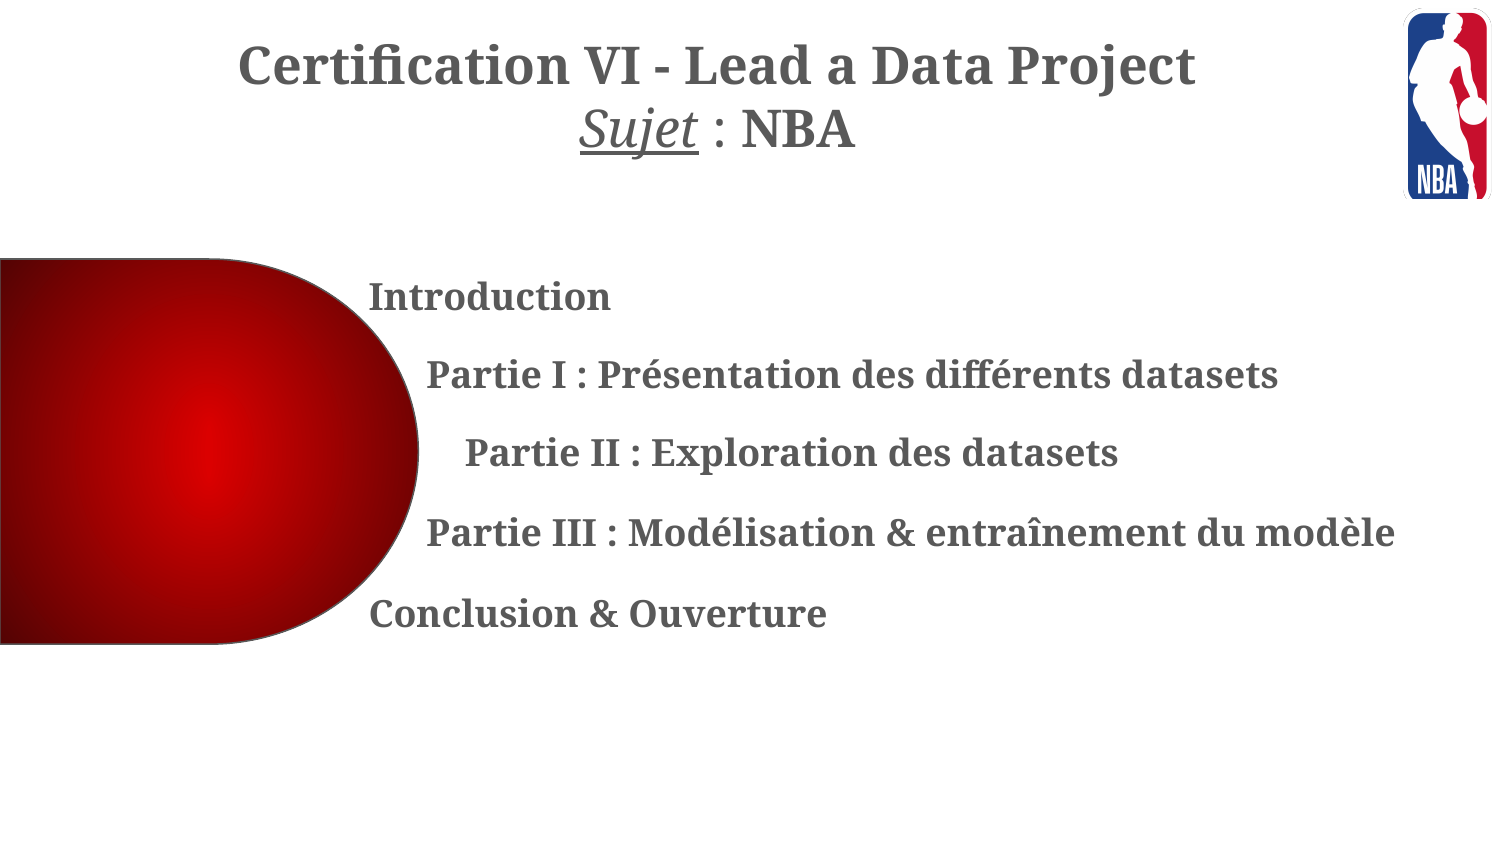

Certification VI - Lead a Data Project
Sujet : NBA
Introduction
Partie I : Présentation des différents datasets
Partie II : Exploration des datasets
Partie III : Modélisation & entraînement du modèle
Conclusion & Ouverture